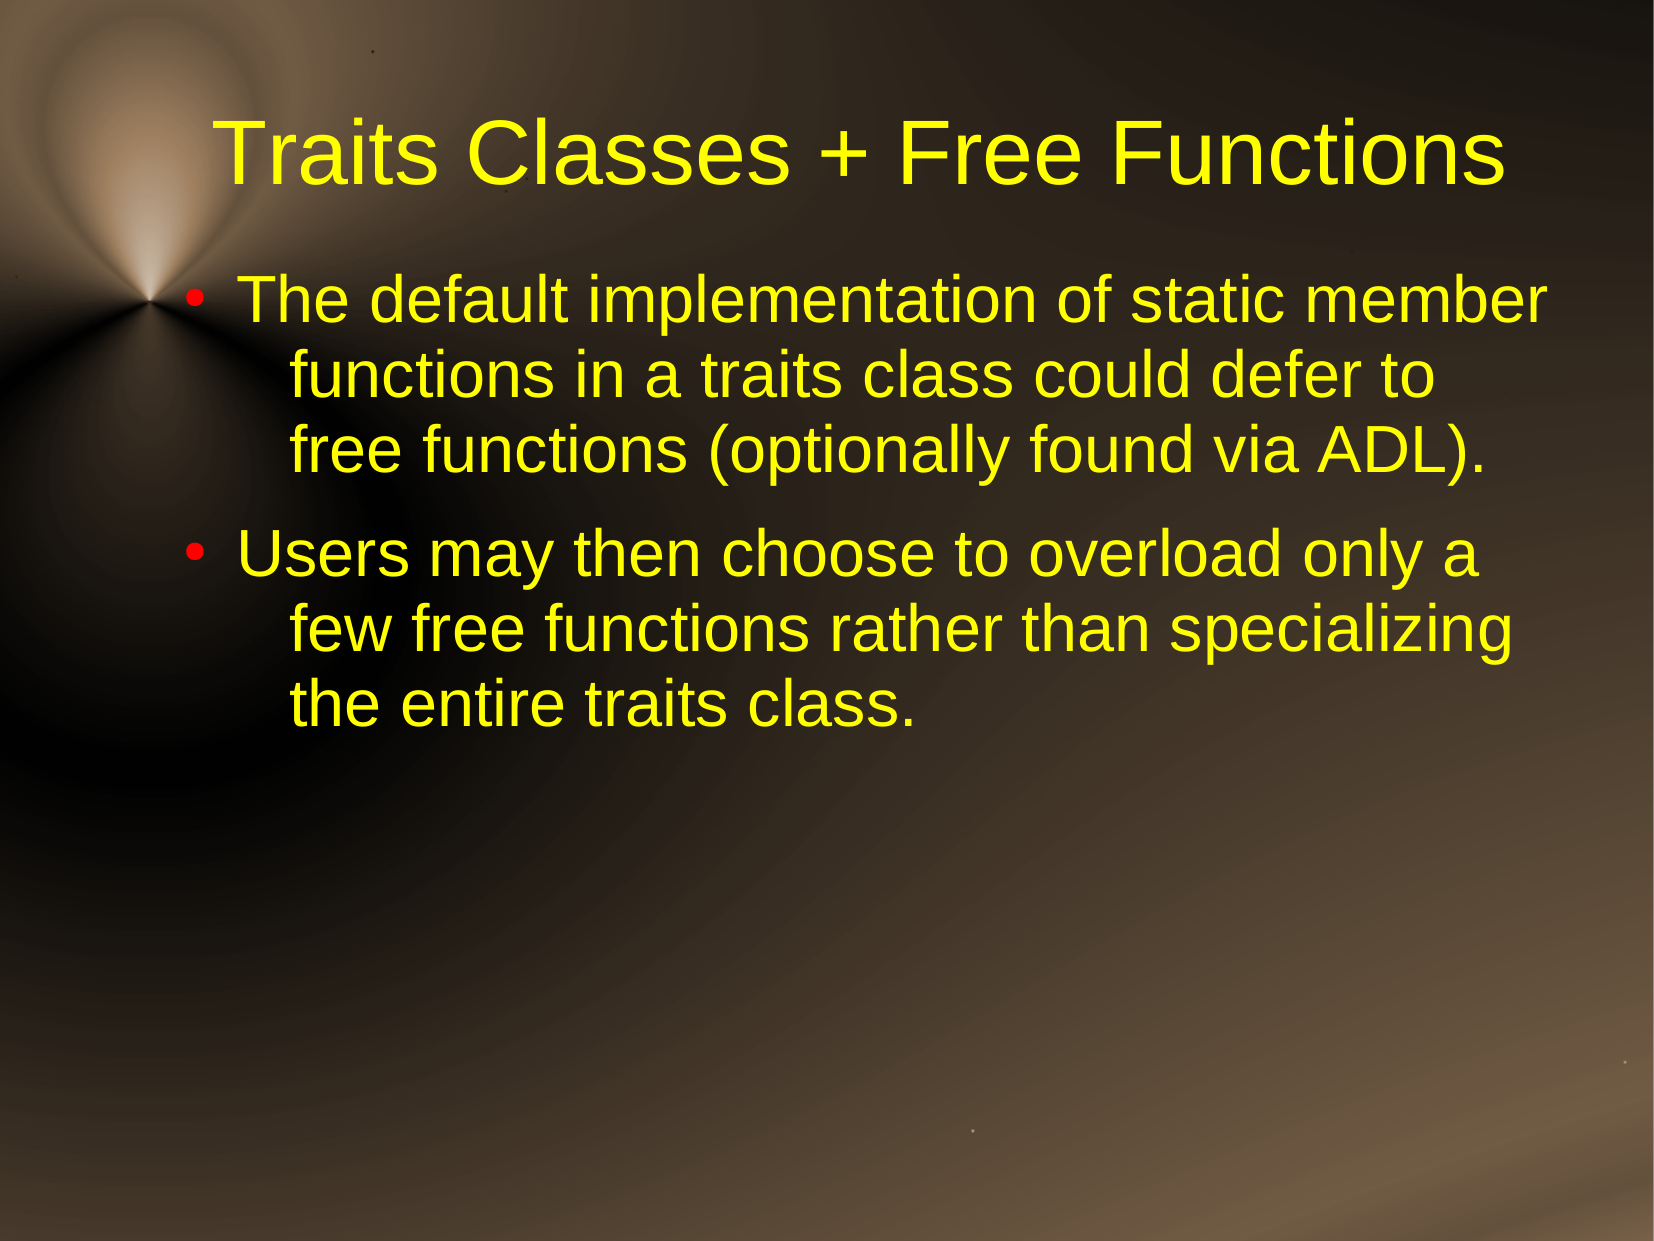

# Traits Classes + Free Functions
The default implementation of static member functions in a traits class could defer to free functions (optionally found via ADL).
Users may then choose to overload only a few free functions rather than specializing the entire traits class.